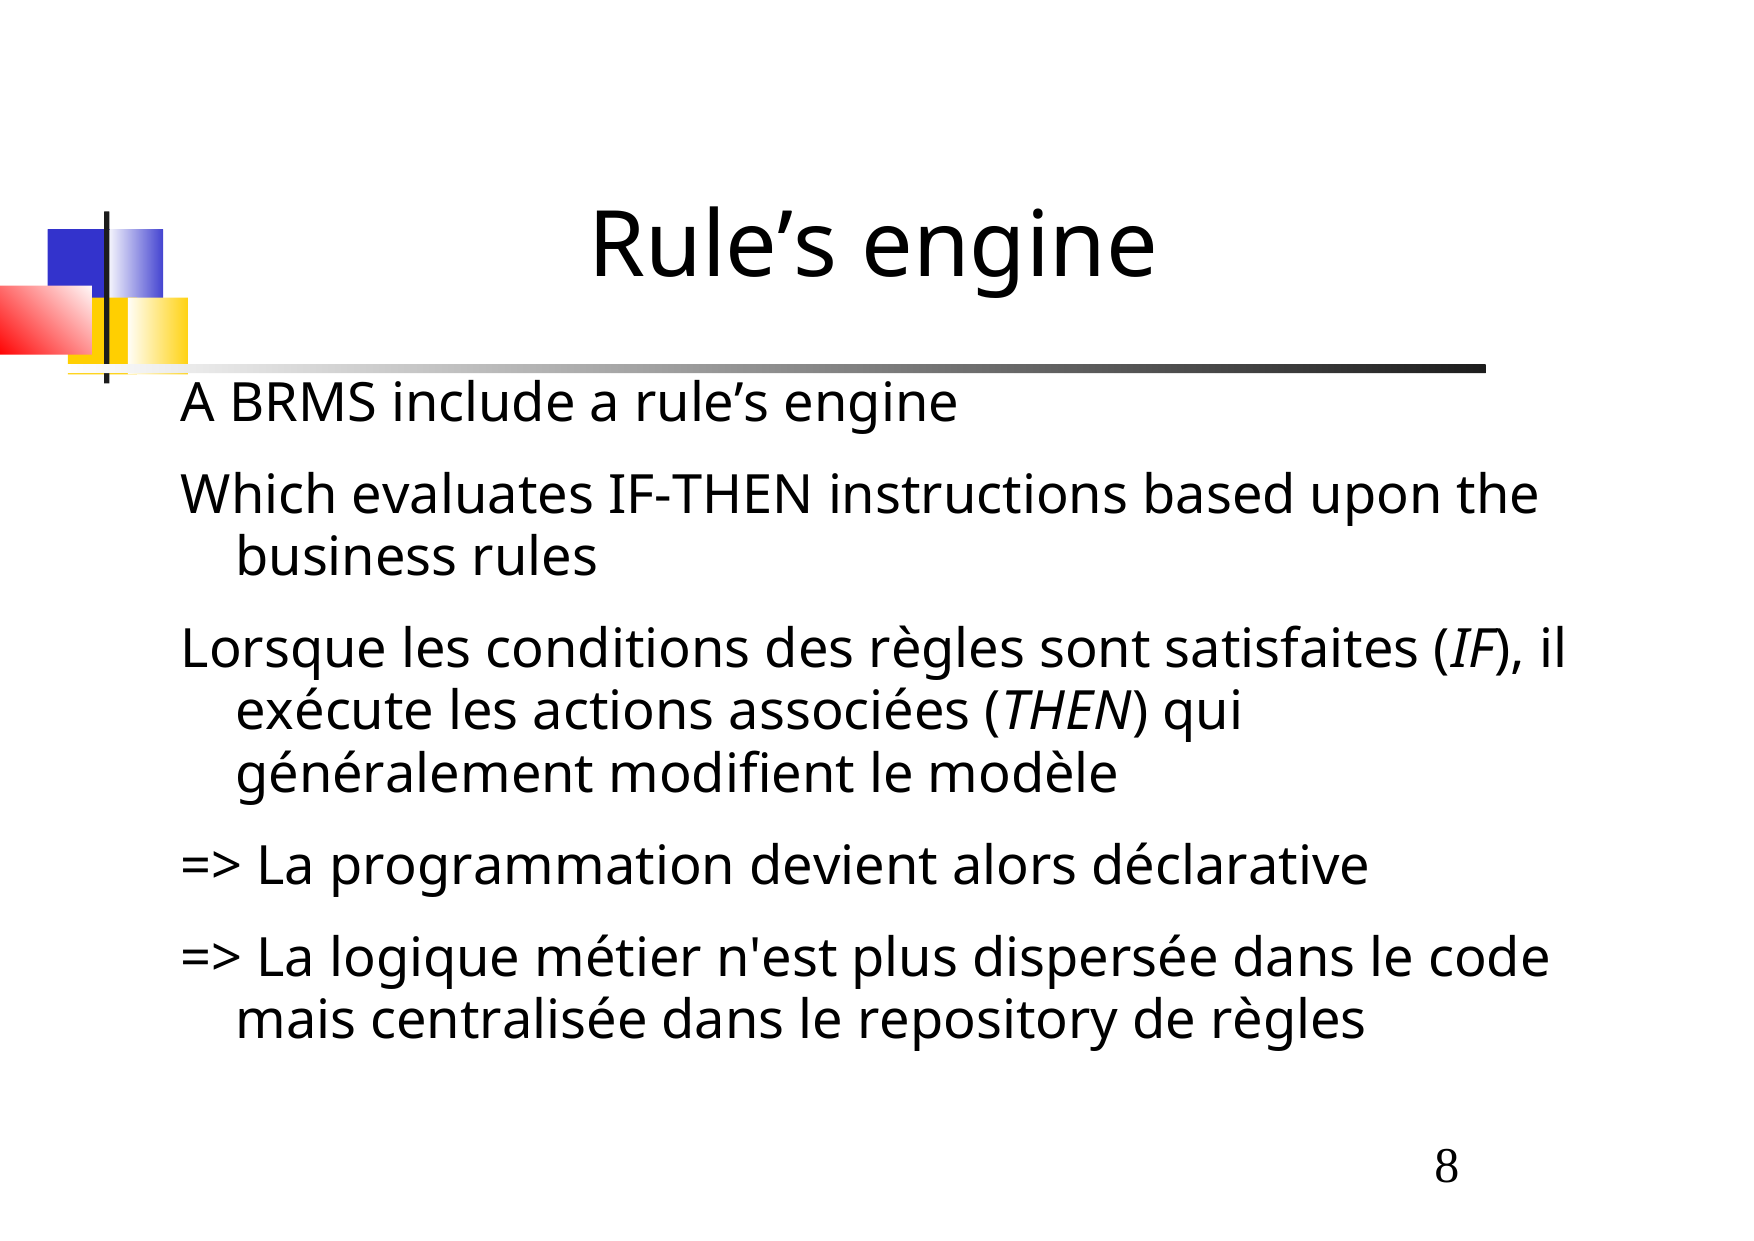

# Rule’s engine
A BRMS include a rule’s engine
Which evaluates IF-THEN instructions based upon the business rules
Lorsque les conditions des règles sont satisfaites (IF), il exécute les actions associées (THEN) qui généralement modifient le modèle
=> La programmation devient alors déclarative
=> La logique métier n'est plus dispersée dans le code mais centralisée dans le repository de règles